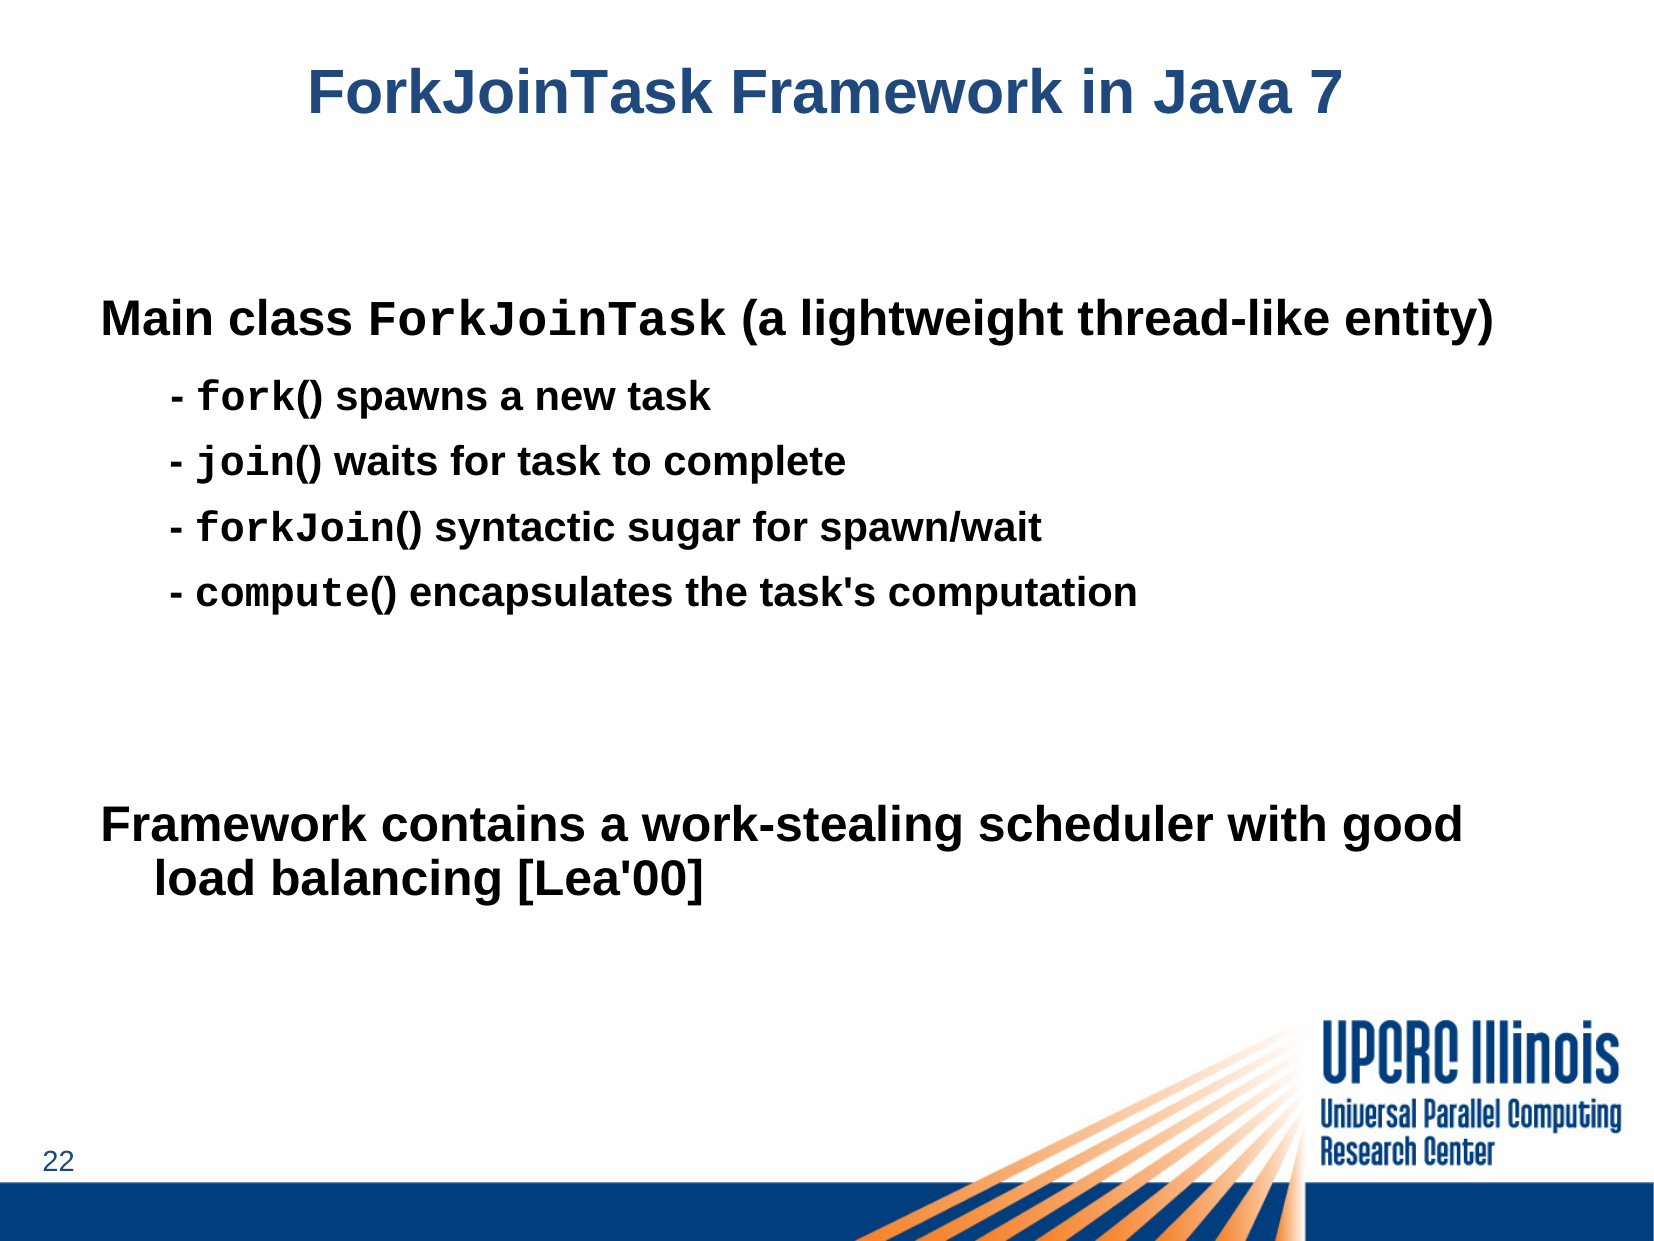

# ForkJoinTask Framework in Java 7
Main class ForkJoinTask (a lightweight thread-like entity)
 - fork() spawns a new task
 - join() waits for task to complete
 - forkJoin() syntactic sugar for spawn/wait
 - compute() encapsulates the task's computation
Framework contains a work-stealing scheduler with good load balancing [Lea'00]
22